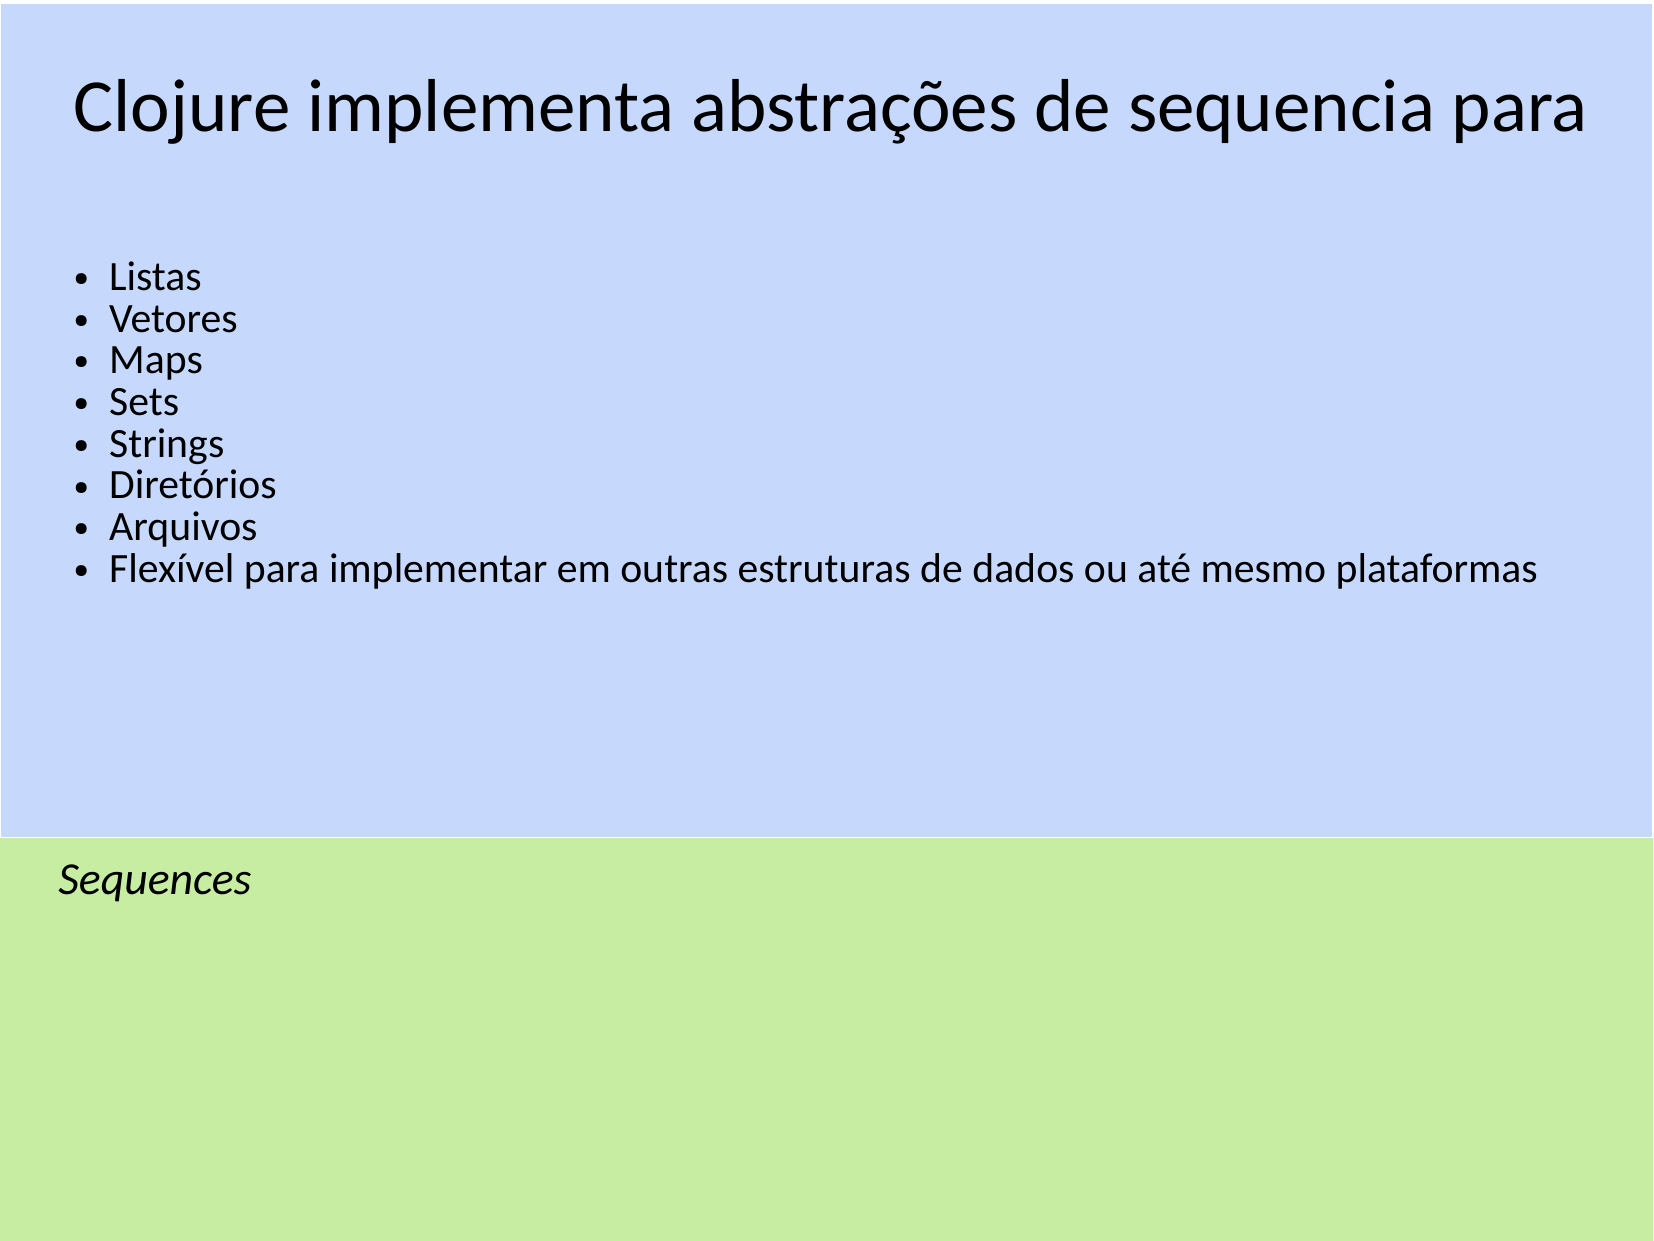

Clojure implementa abstrações de sequencia para
Listas
Vetores
Maps
Sets
Strings
Diretórios
Arquivos
Flexível para implementar em outras estruturas de dados ou até mesmo plataformas
Sequences